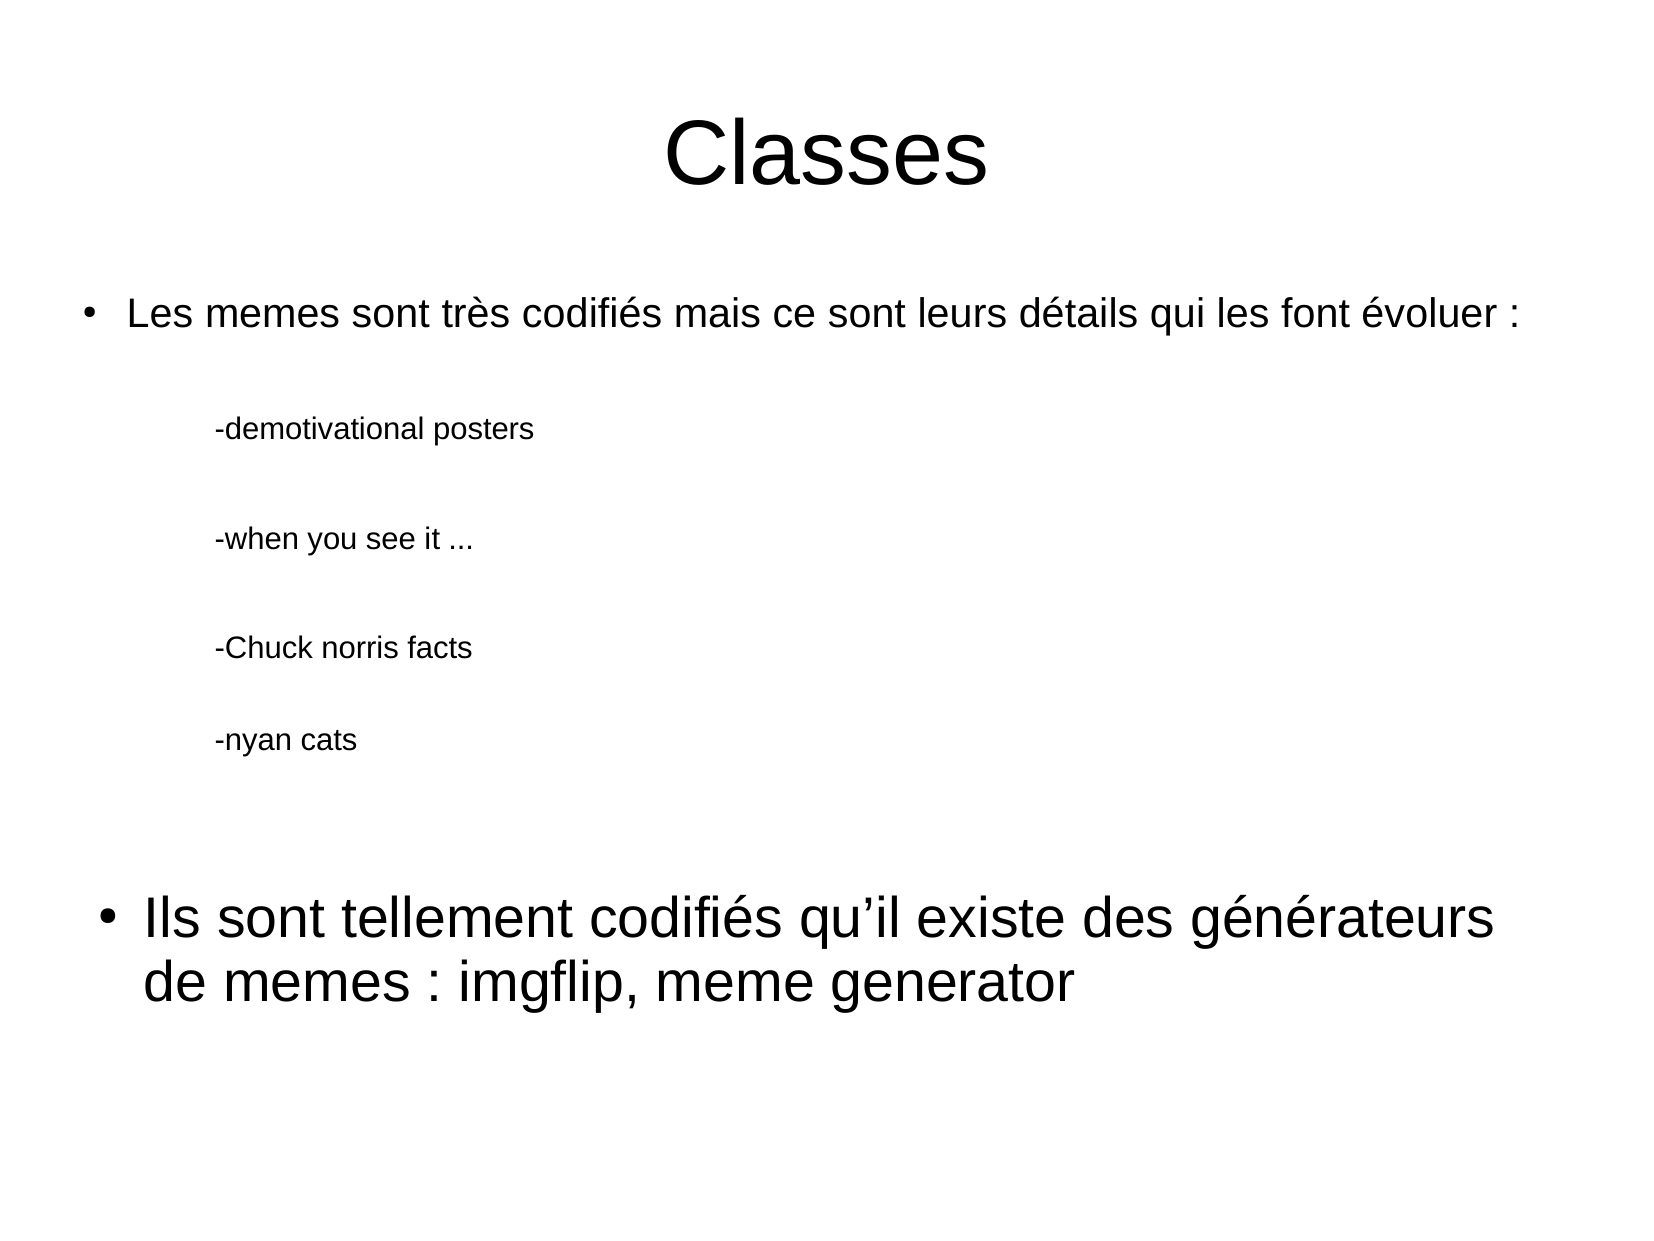

# Classes
Les memes sont très codifiés mais ce sont leurs détails qui les font évoluer :
-demotivational posters
-when you see it ...
-Chuck norris facts
-nyan cats
Ils sont tellement codifiés qu’il existe des générateurs de memes : imgflip, meme generator